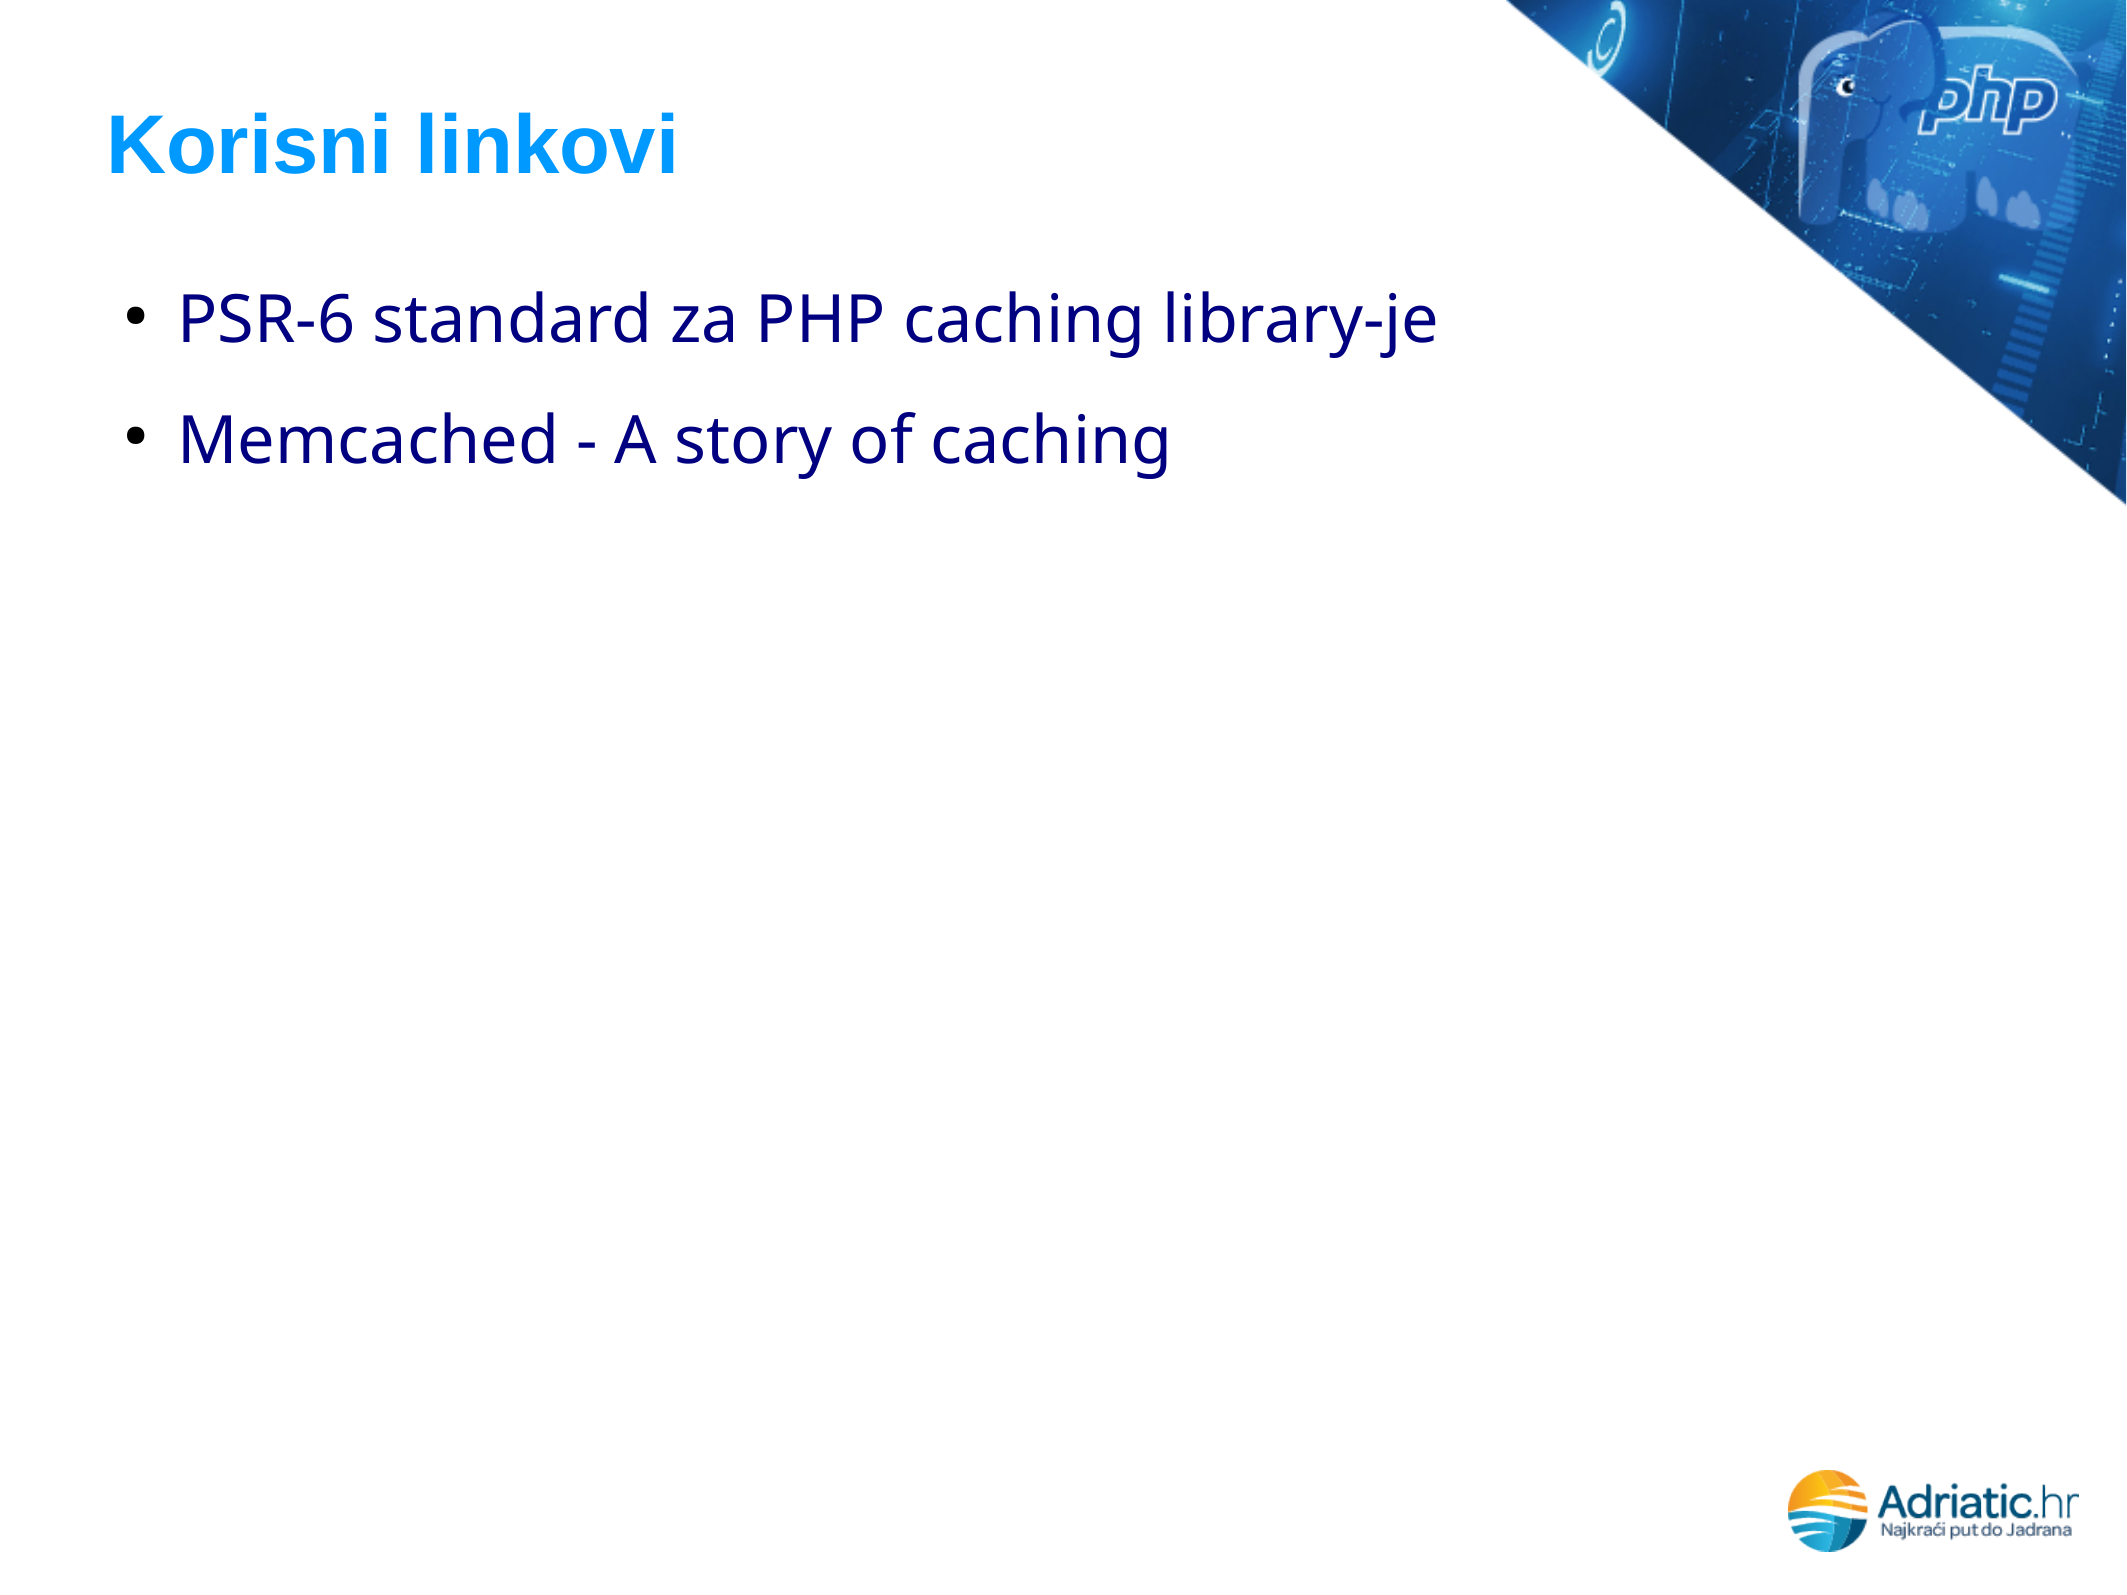

# Korisni linkovi
PSR-6 standard za PHP caching library-je
Memcached - A story of caching